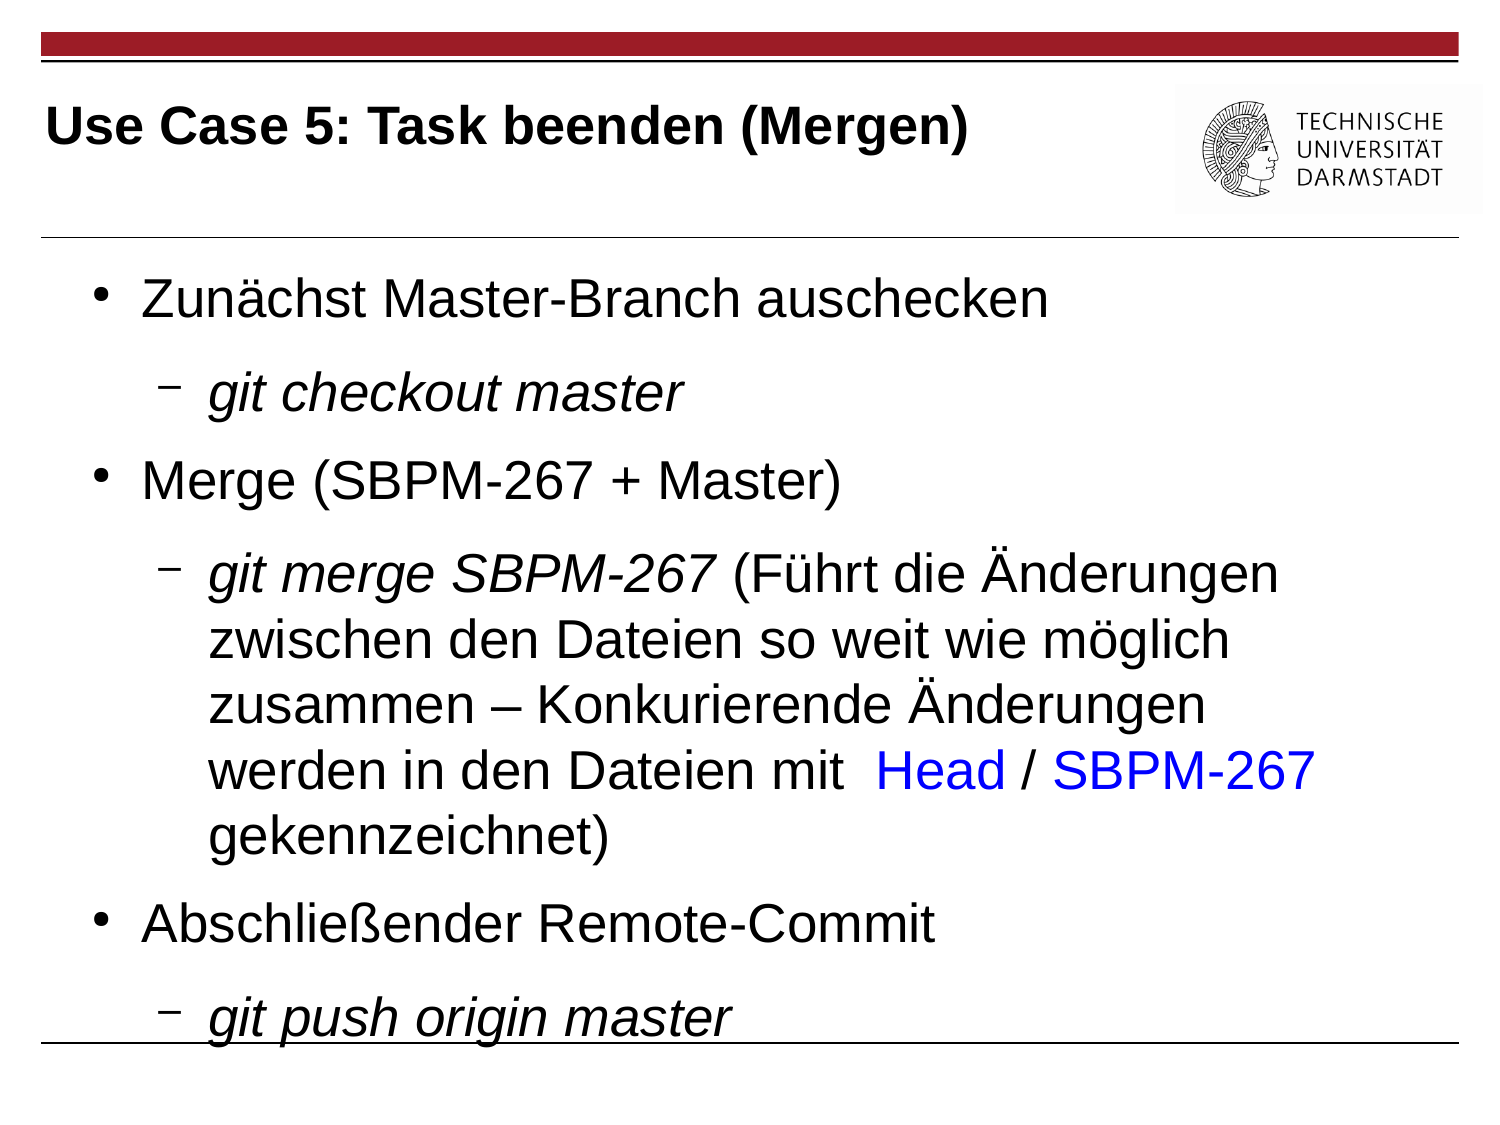

Use Case 5: Task beenden (Mergen)
# Zunächst Master-Branch auschecken
git checkout master
Merge (SBPM-267 + Master)
git merge SBPM-267 (Führt die Änderungen zwischen den Dateien so weit wie möglich zusammen – Konkurierende Änderungen werden in den Dateien mit Head / SBPM-267 gekennzeichnet)
Abschließender Remote-Commit
git push origin master